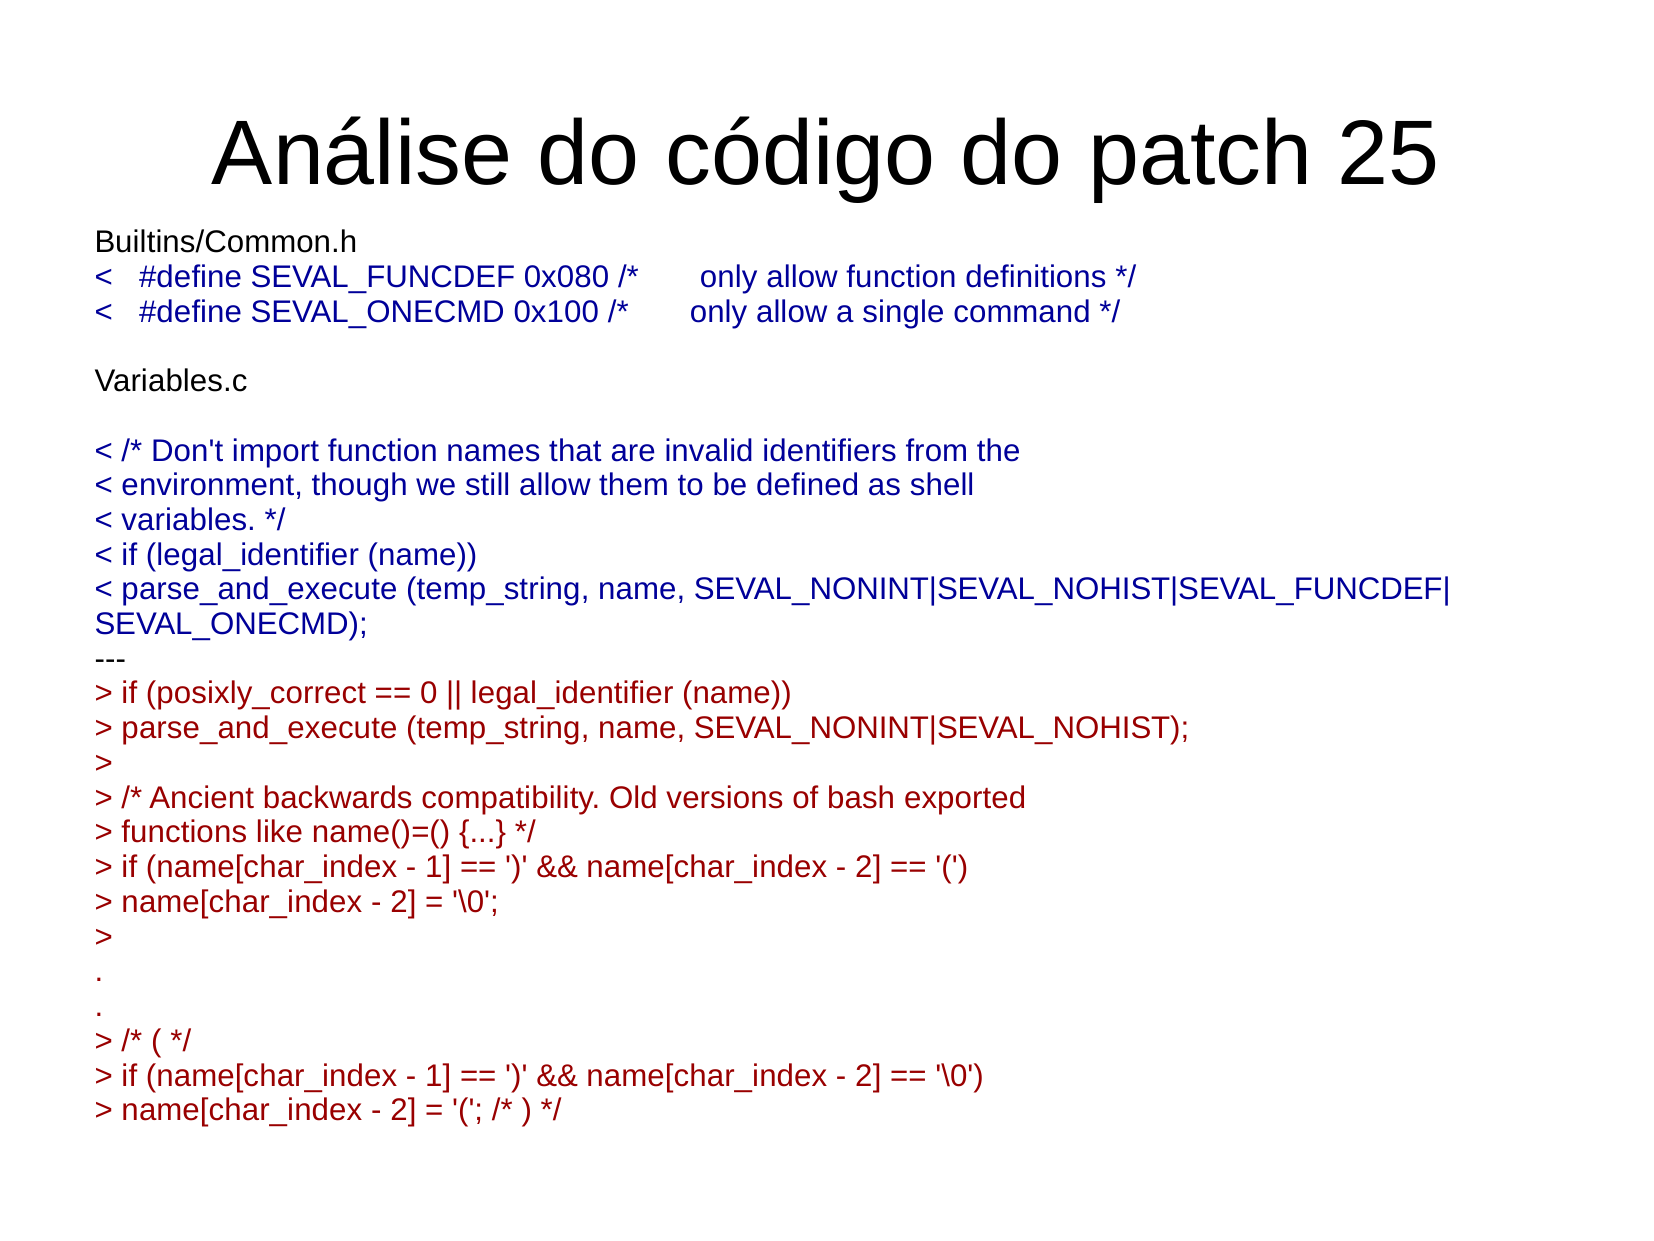

# Análise do código do patch 25
Builtins/Common.h
< #define SEVAL_FUNCDEF 0x080 /* only allow function definitions */
< #define SEVAL_ONECMD 0x100 /* only allow a single command */
Variables.c
< /* Don't import function names that are invalid identifiers from the
< environment, though we still allow them to be defined as shell
< variables. */
< if (legal_identifier (name))
< parse_and_execute (temp_string, name, SEVAL_NONINT|SEVAL_NOHIST|SEVAL_FUNCDEF|SEVAL_ONECMD);
---
> if (posixly_correct == 0 || legal_identifier (name))
> parse_and_execute (temp_string, name, SEVAL_NONINT|SEVAL_NOHIST);
>
> /* Ancient backwards compatibility. Old versions of bash exported
> functions like name()=() {...} */
> if (name[char_index - 1] == ')' && name[char_index - 2] == '(')
> name[char_index - 2] = '\0';
>
.
.
> /* ( */
> if (name[char_index - 1] == ')' && name[char_index - 2] == '\0')
> name[char_index - 2] = '('; /* ) */